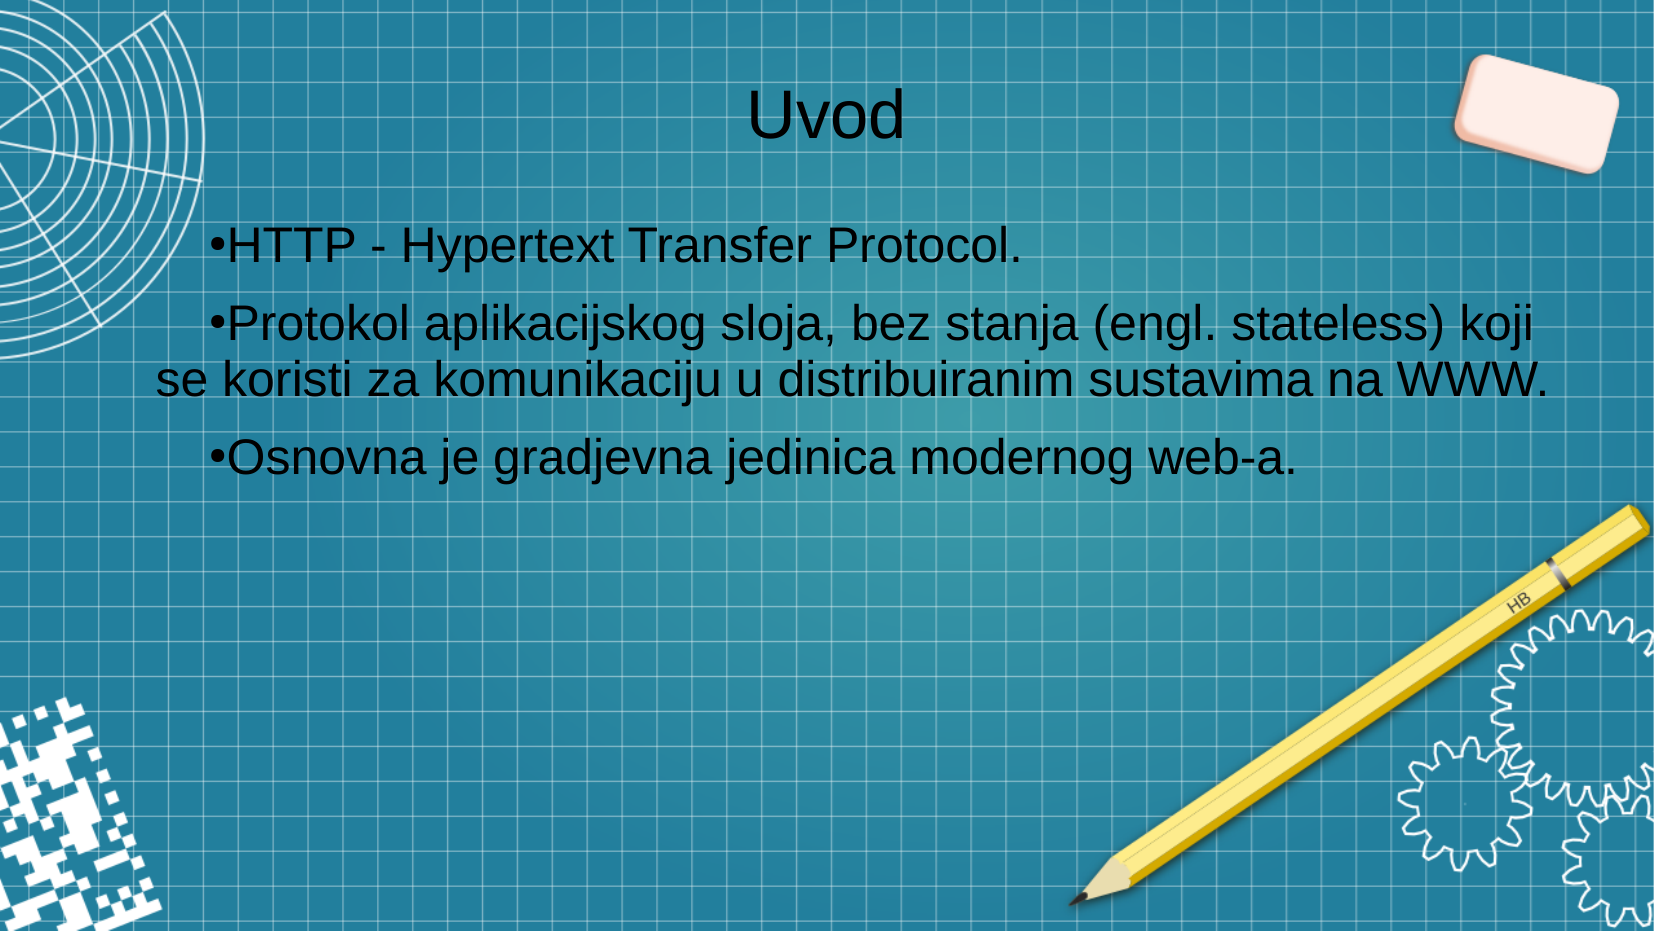

# Uvod
HTTP - Hypertext Transfer Protocol.
Protokol aplikacijskog sloja, bez stanja (engl. stateless) koji se koristi za komunikaciju u distribuiranim sustavima na WWW.
Osnovna je gradjevna jedinica modernog web-a.